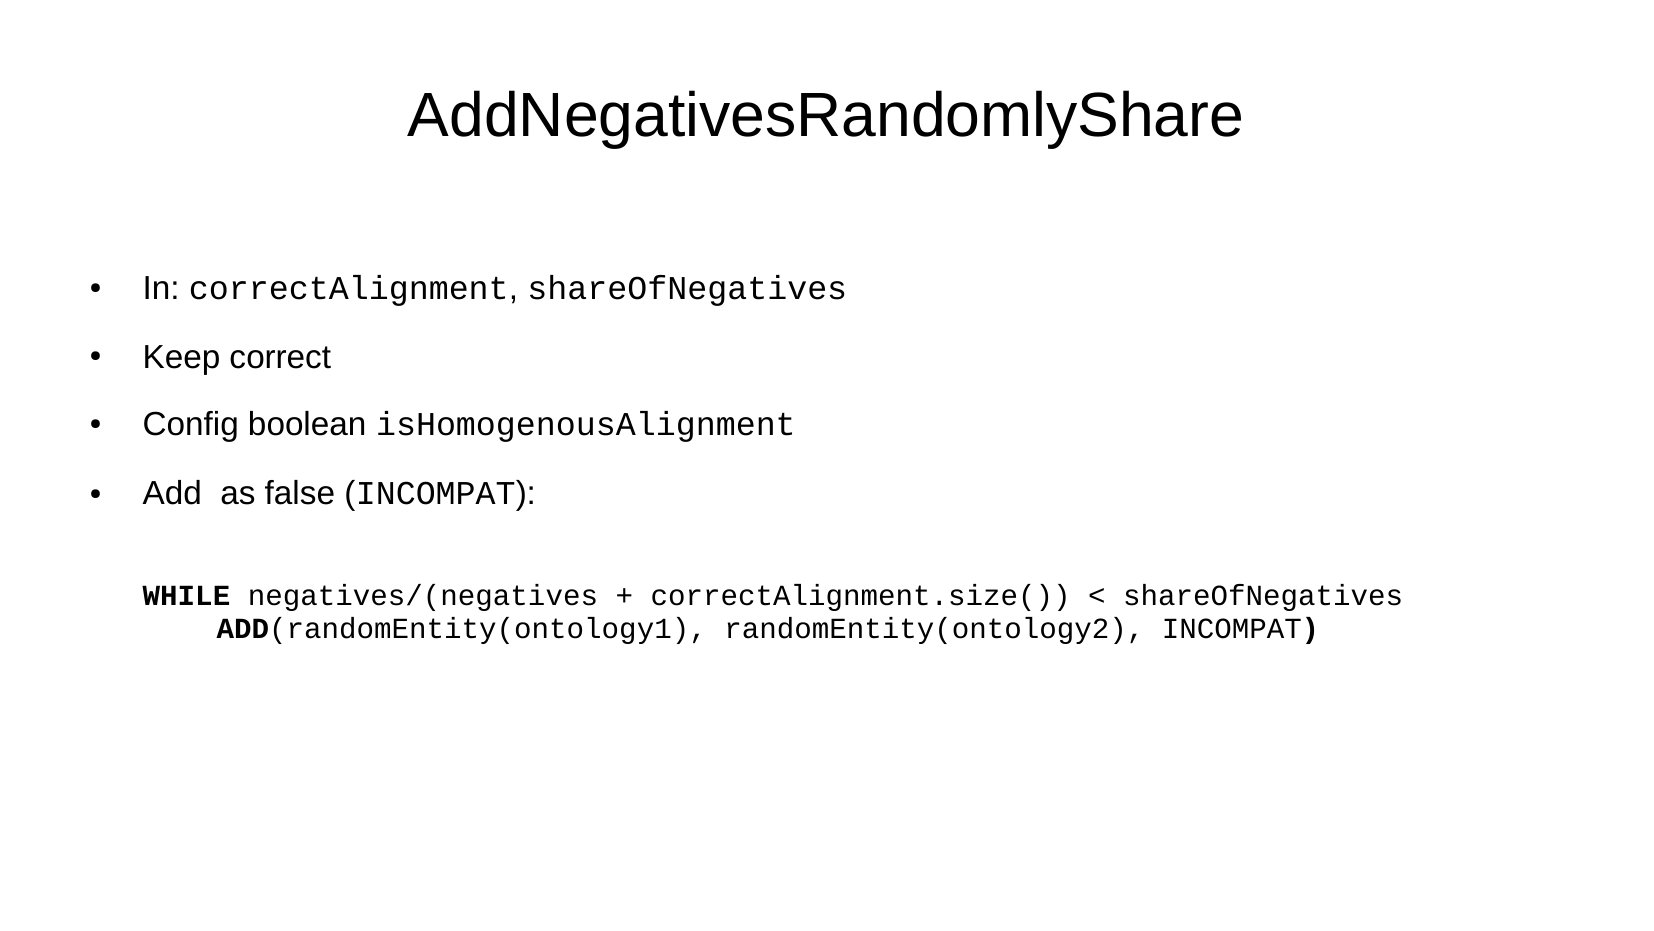

# AddNegativesRandomlyShare
In: correctAlignment, shareOfNegatives
Keep correct
Config boolean isHomogenousAlignment
Add as false (INCOMPAT):
WHILE negatives/(negatives + correctAlignment.size()) < shareOfNegatives
	ADD(randomEntity(ontology1), randomEntity(ontology2), INCOMPAT)